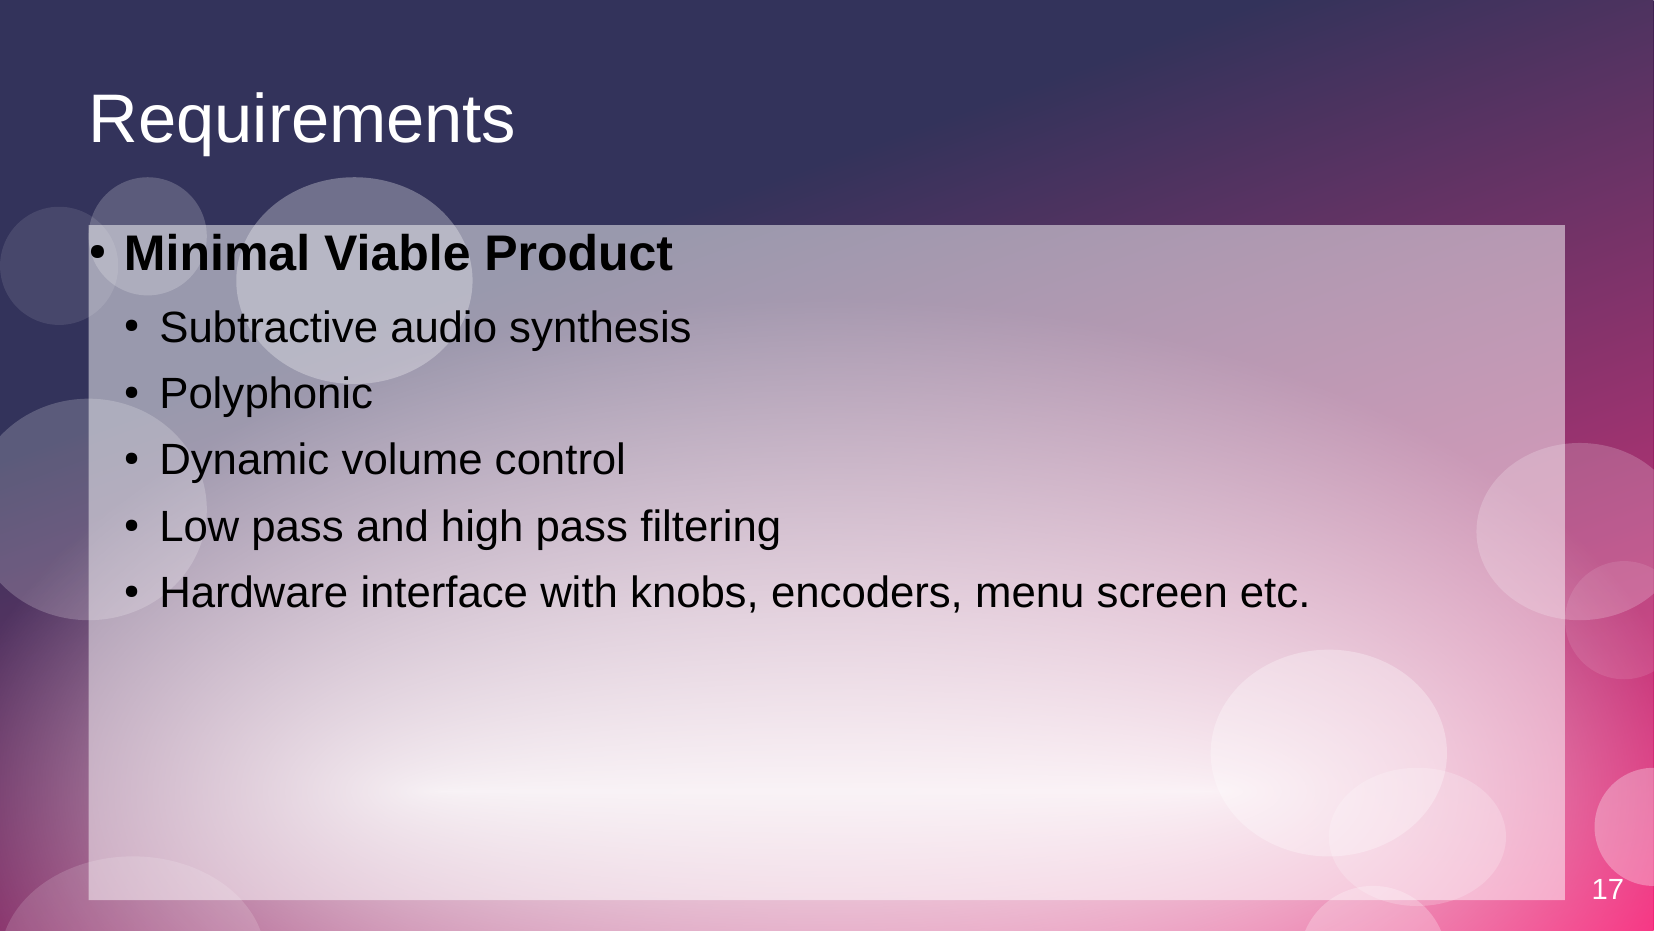

# Requirements
Minimal Viable Product
Subtractive audio synthesis
Polyphonic
Dynamic volume control
Low pass and high pass filtering
Hardware interface with knobs, encoders, menu screen etc.